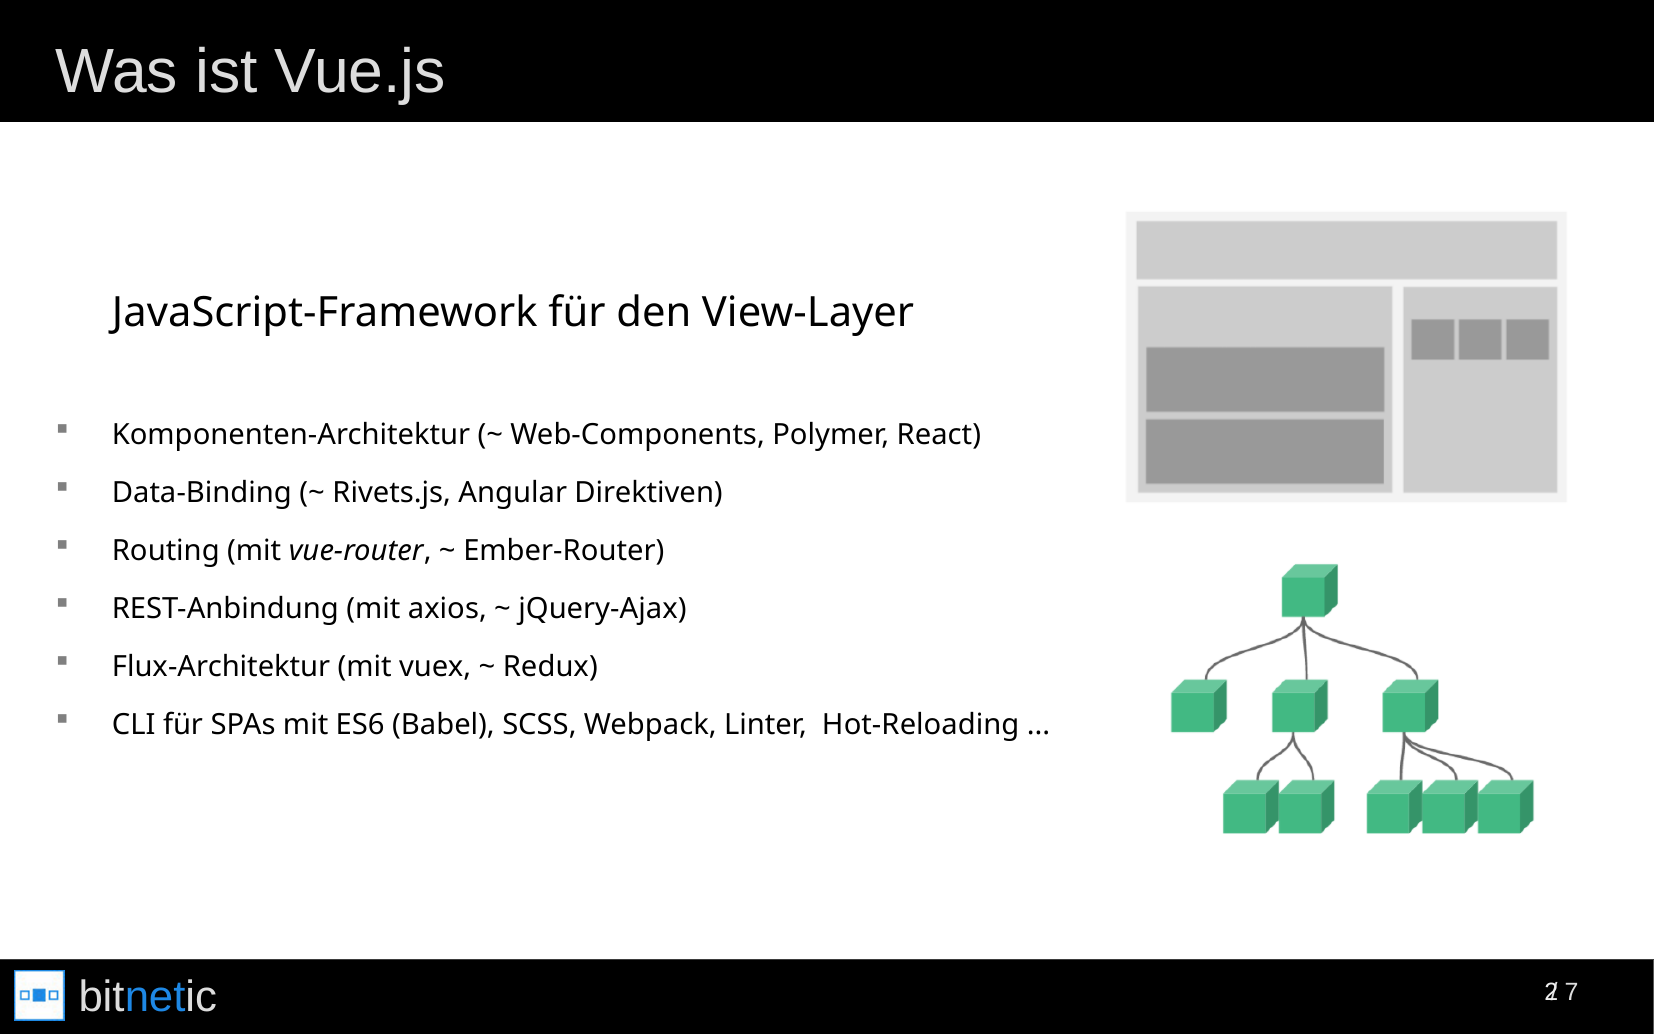

Was ist Vue.js
# JavaScript-Framework für den View-Layer
Komponenten-Architektur (~ Web-Components, Polymer, React)
Data-Binding (~ Rivets.js, Angular Direktiven)
Routing (mit vue-router, ~ Ember-Router)
REST-Anbindung (mit axios, ~ jQuery-Ajax)
Flux-Architektur (mit vuex, ~ Redux)
CLI für SPAs mit ES6 (Babel), SCSS, Webpack, Linter, Hot-Reloading ...